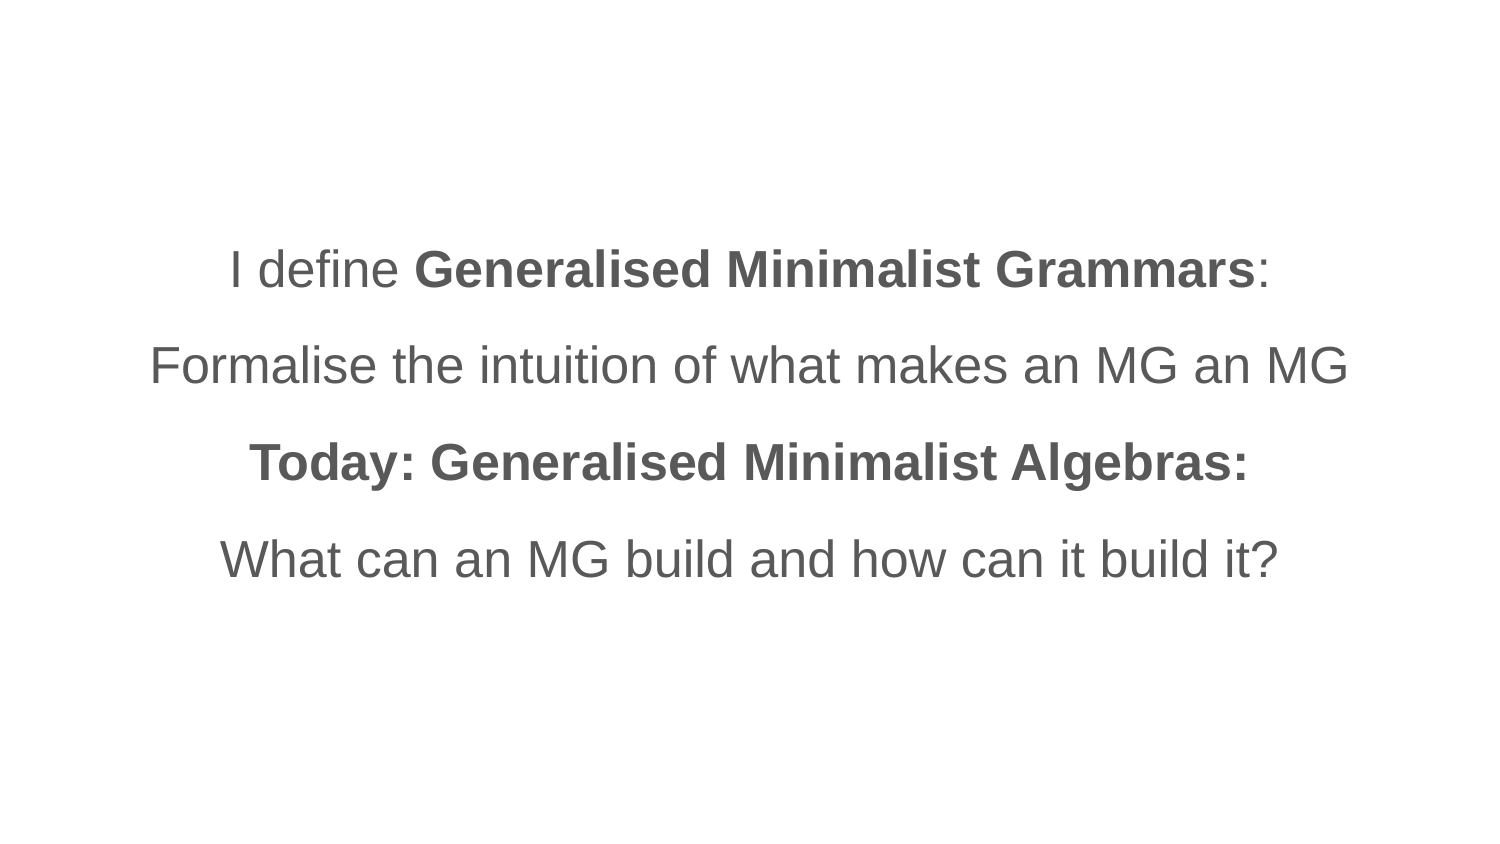

# I define Generalised Minimalist Grammars:
Formalise the intuition of what makes an MG an MG
Today: Generalised Minimalist Algebras:
What can an MG build and how can it build it?